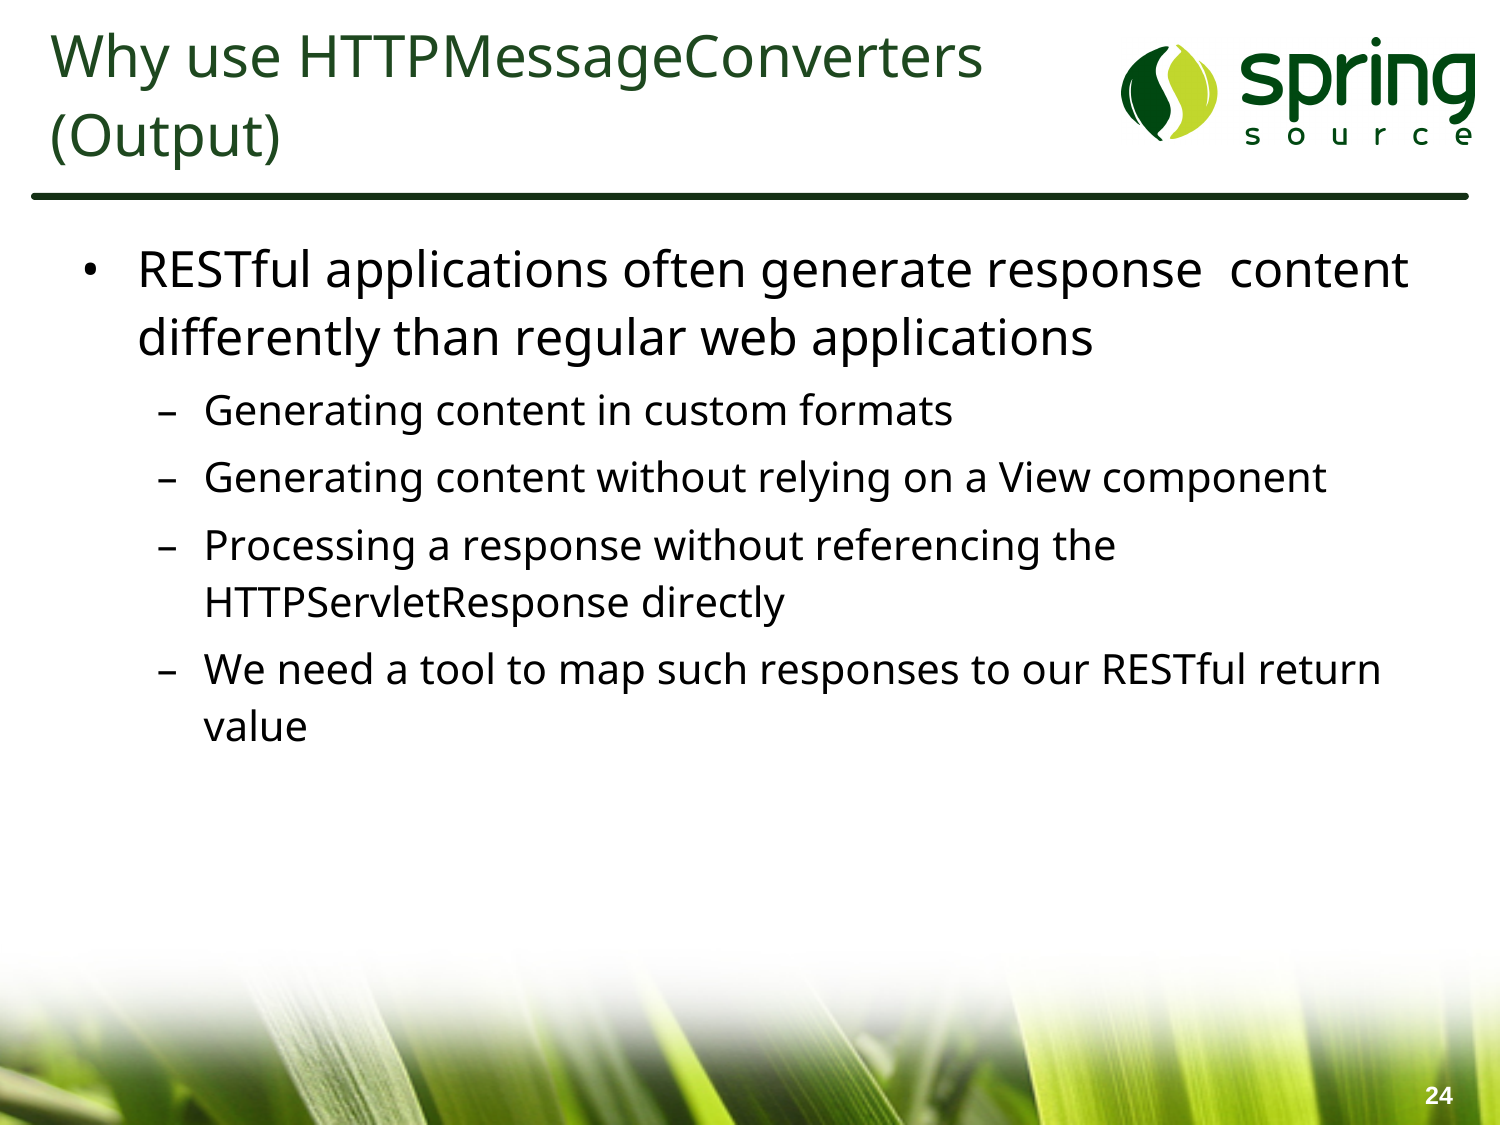

# Why use HTTPMessageConverters (Output)
RESTful applications often generate response content differently than regular web applications
Generating content in custom formats
Generating content without relying on a View component
Processing a response without referencing the HTTPServletResponse directly
We need a tool to map such responses to our RESTful return value